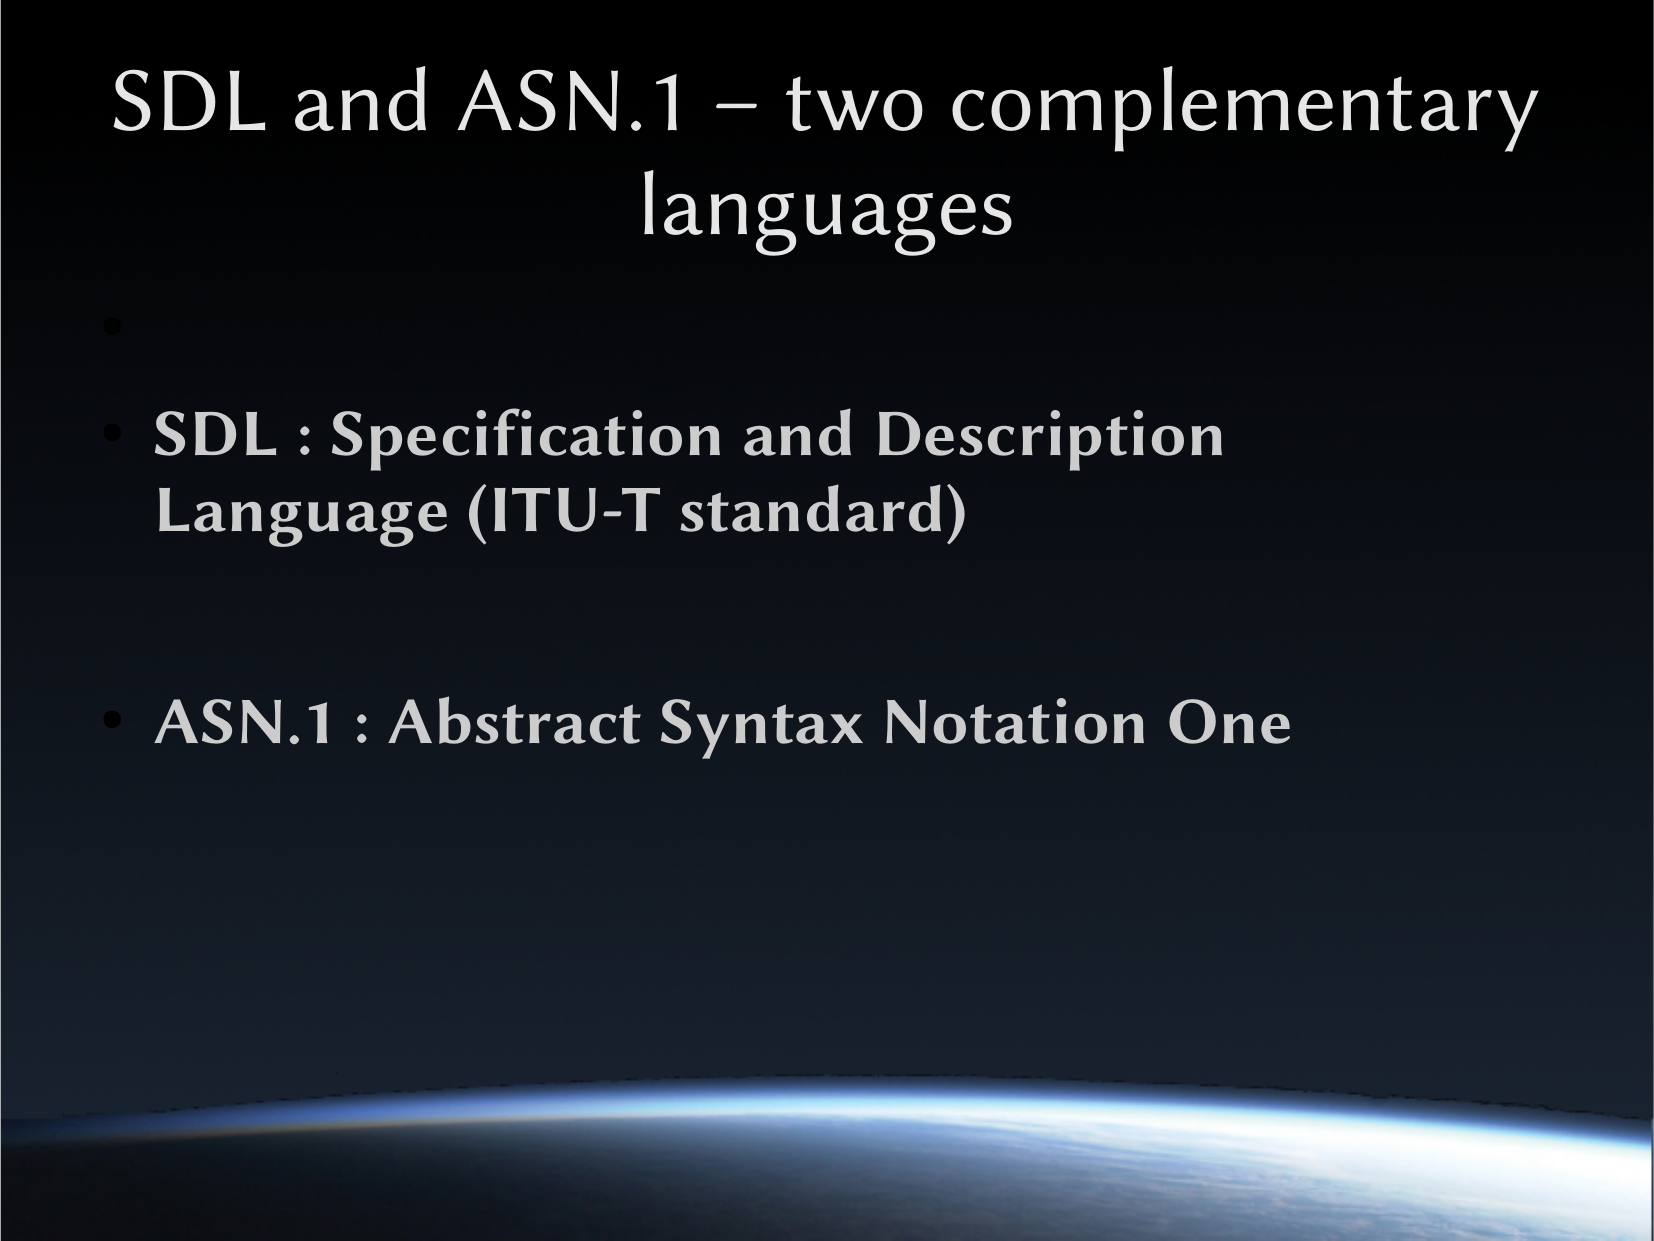

# SDL and ASN.1 – two complementary languages
SDL : Specification and Description Language (ITU-T standard)
ASN.1 : Abstract Syntax Notation One